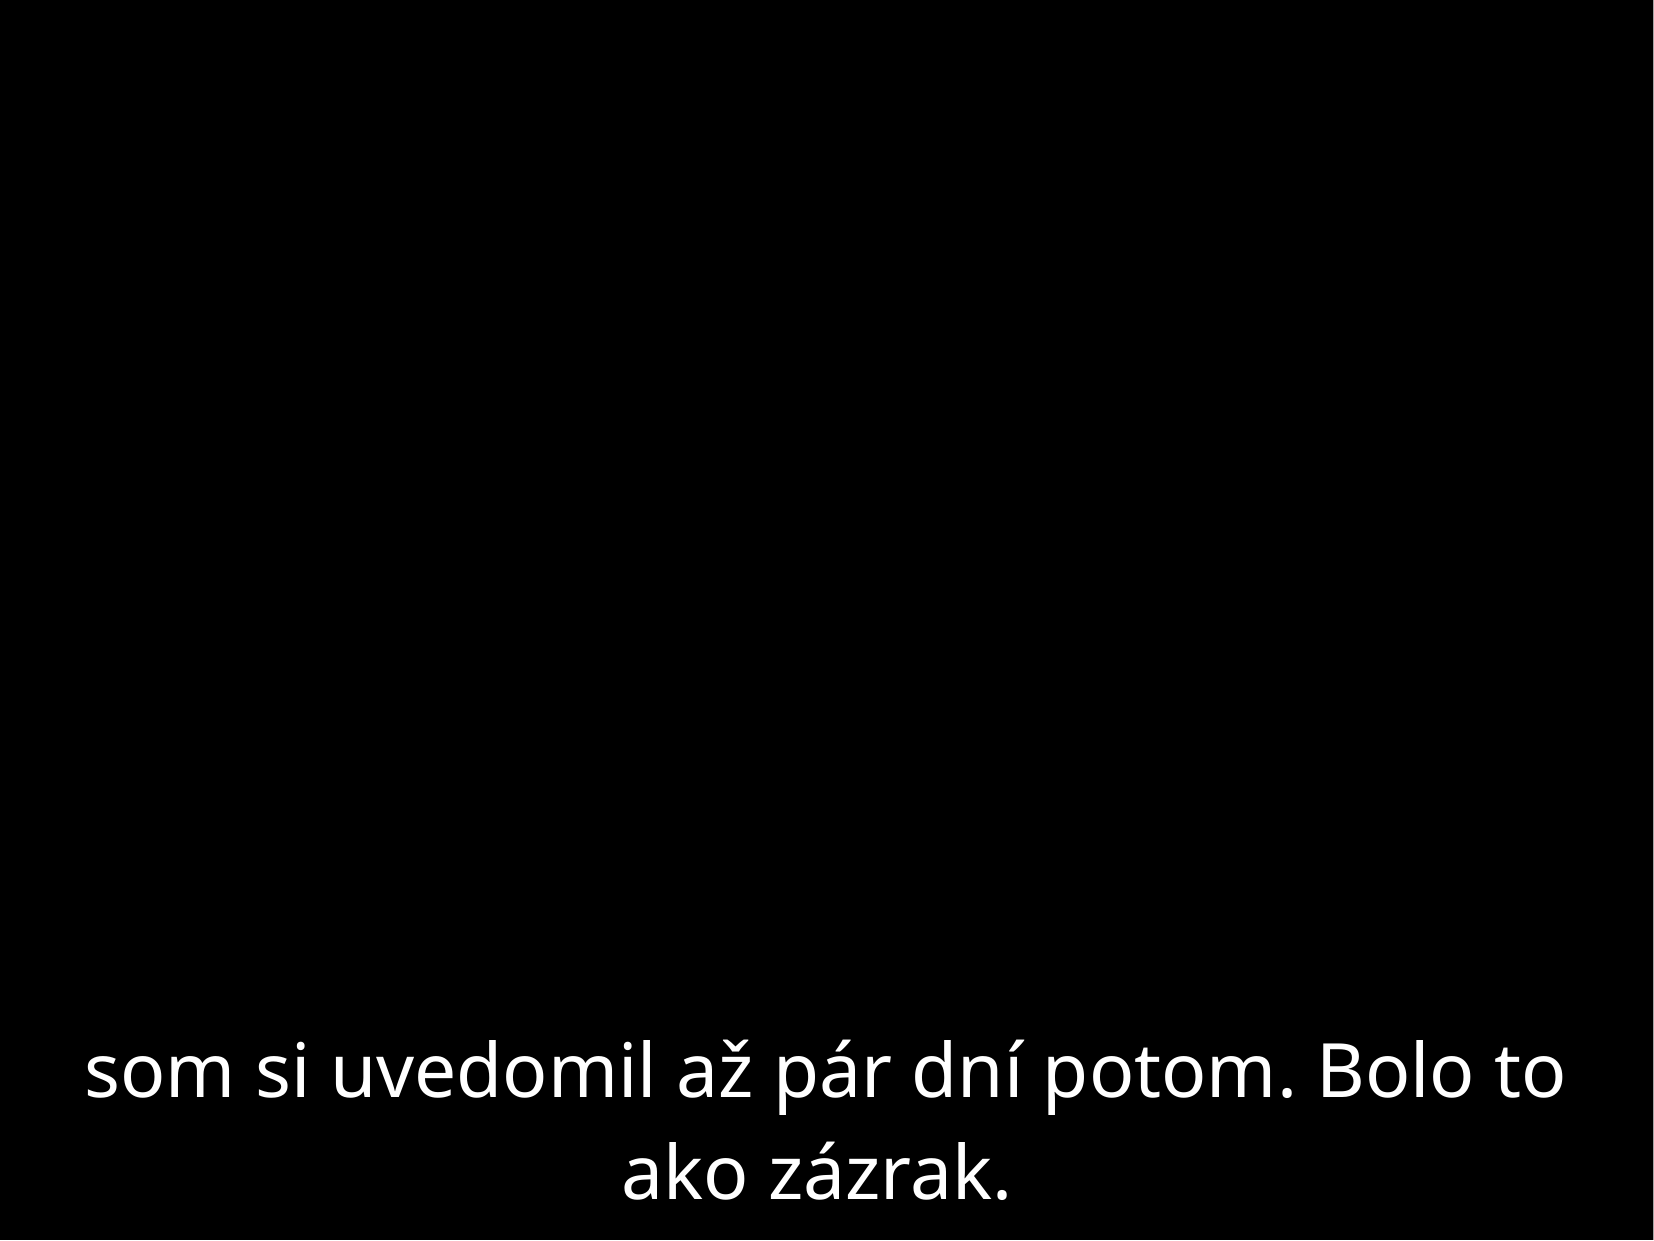

# som si uvedomil až pár dní potom. Bolo to ako zázrak.